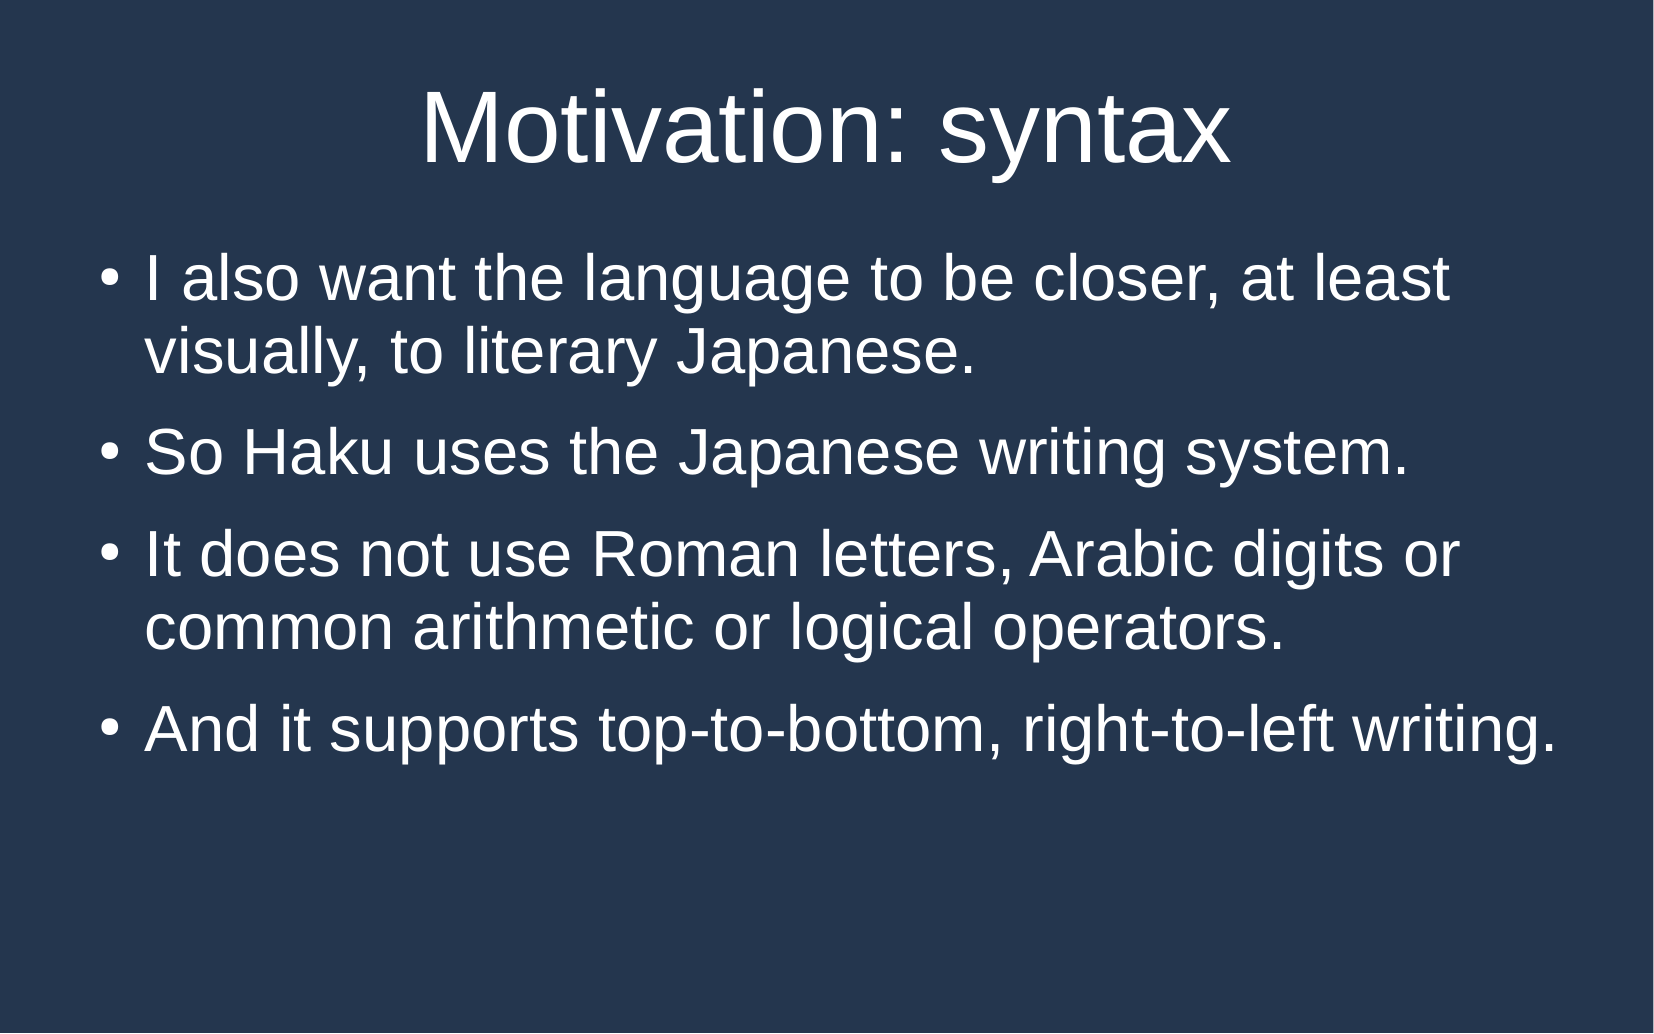

# Motivation: syntax
I also want the language to be closer, at least visually, to literary Japanese.
So Haku uses the Japanese writing system.
It does not use Roman letters, Arabic digits or common arithmetic or logical operators.
And it supports top-to-bottom, right-to-left writing.